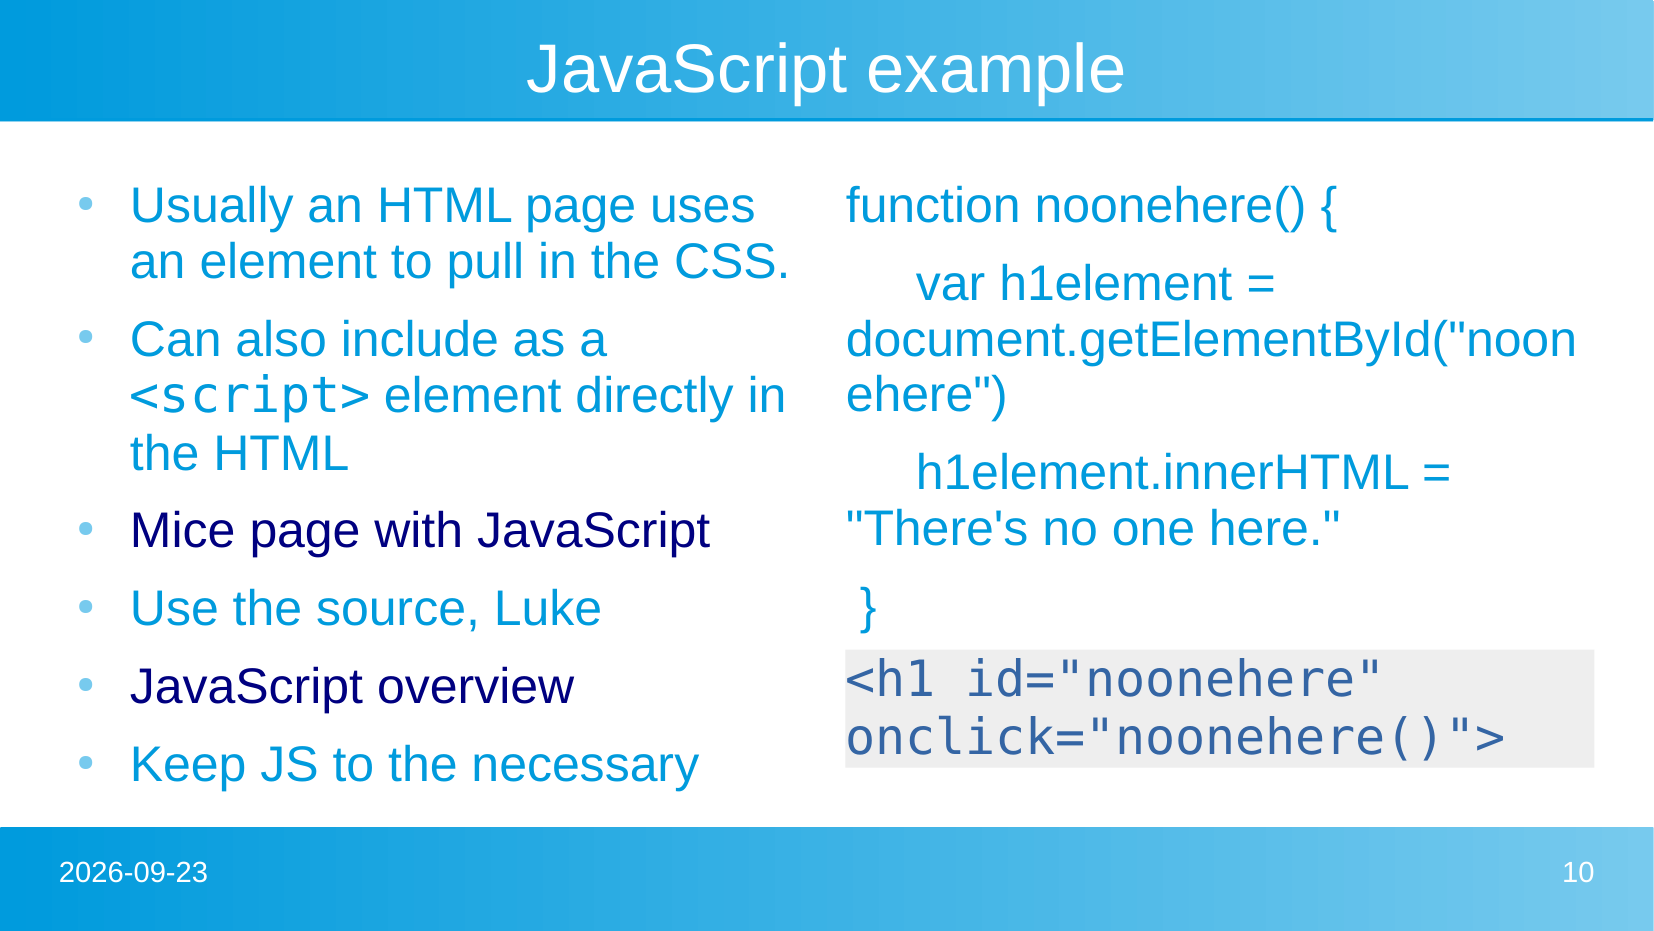

# JavaScript example
Usually an HTML page uses an element to pull in the CSS.
Can also include as a <script> element directly in the HTML
Mice page with JavaScript
Use the source, Luke
JavaScript overview
Keep JS to the necessary
function noonehere() {
 var h1element = document.getElementById("noonehere")
 h1element.innerHTML = "There's no one here."
 }
<h1 id="noonehere" onclick="noonehere()">
10